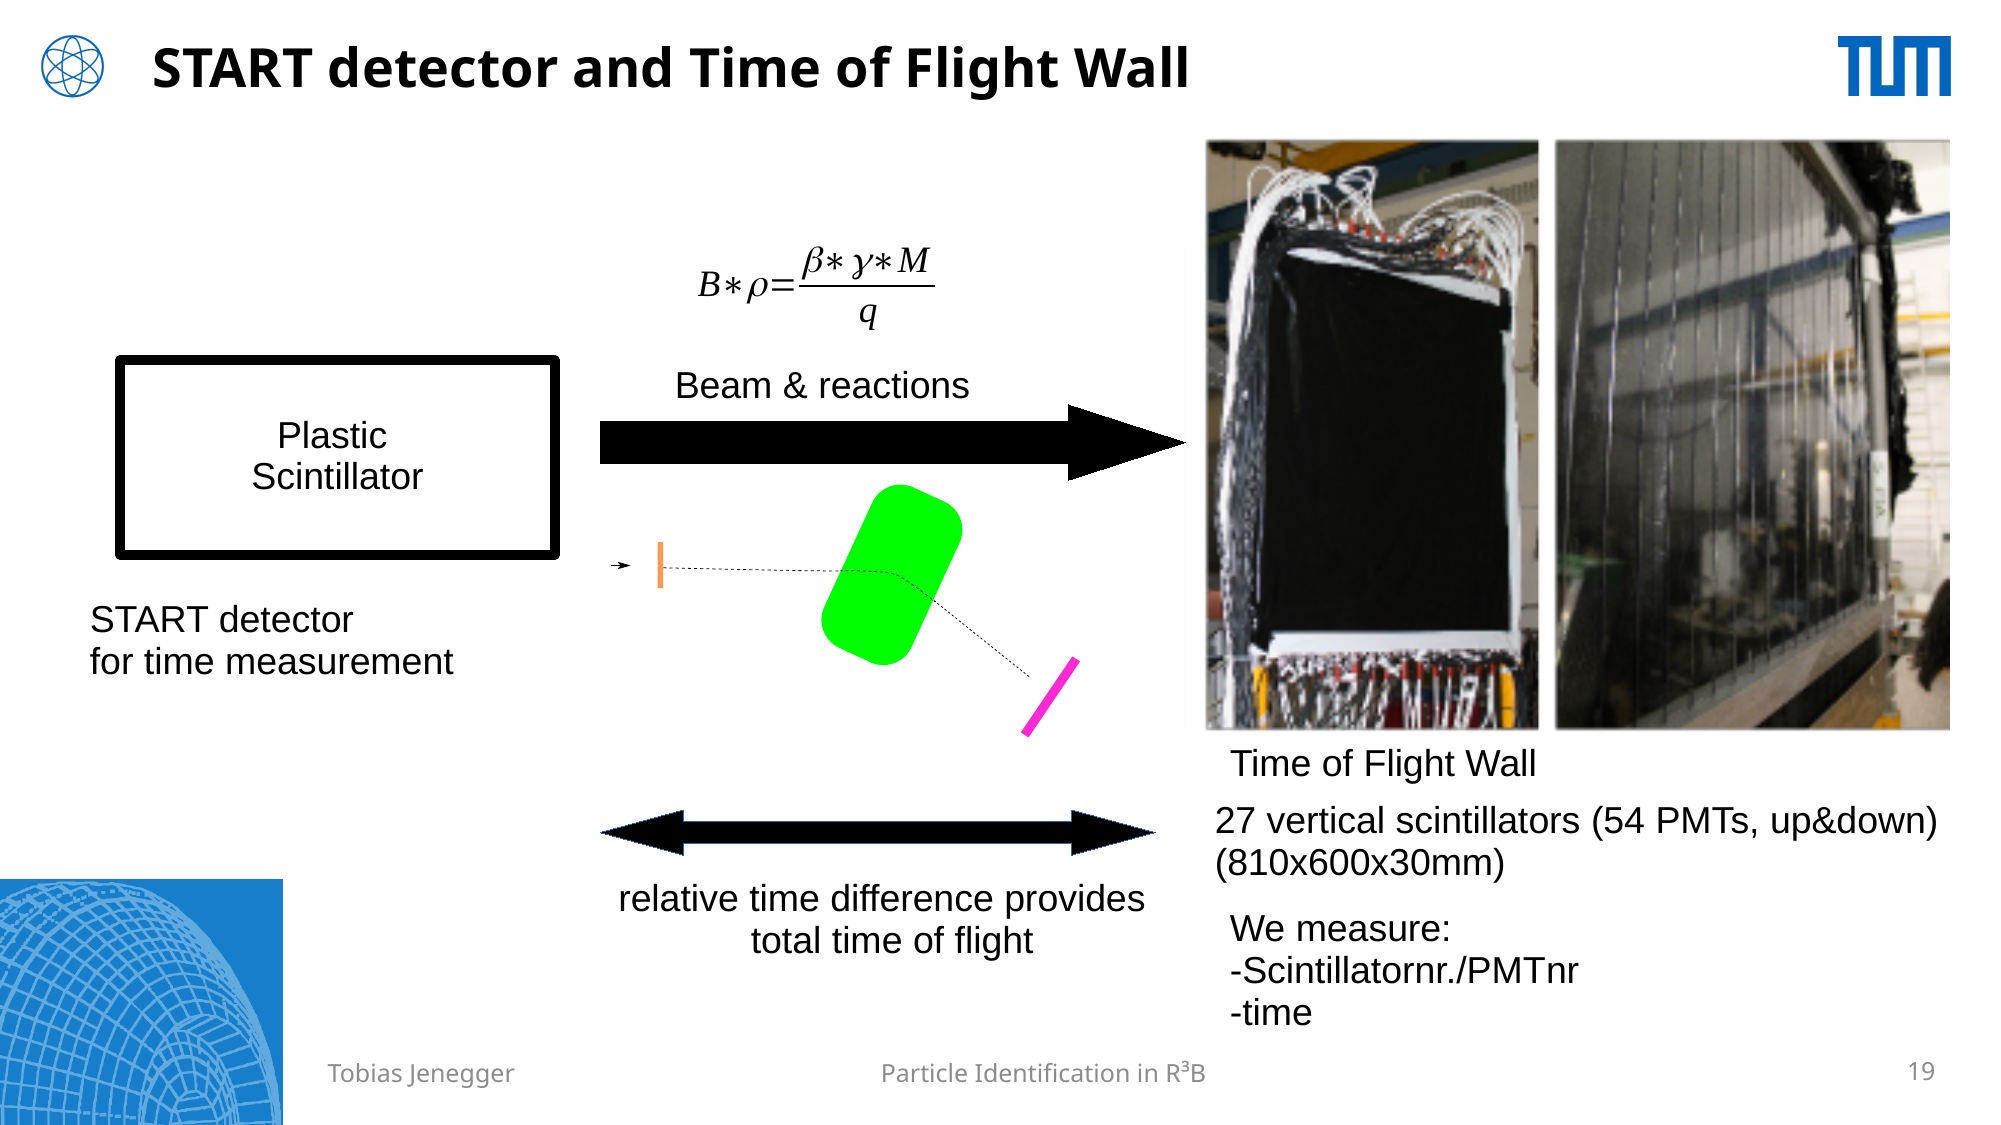

# START detector and Time of Flight Wall
Beam & reactions
Plastic
Scintillator
START detector
for time measurement
Time of Flight Wall
27 vertical scintillators (54 PMTs, up&down)
(810x600x30mm)
relative time difference provides
total time of flight
We measure:
-Scintillatornr./PMTnr
-time
Tobias Jenegger
Particle Identification in R³B